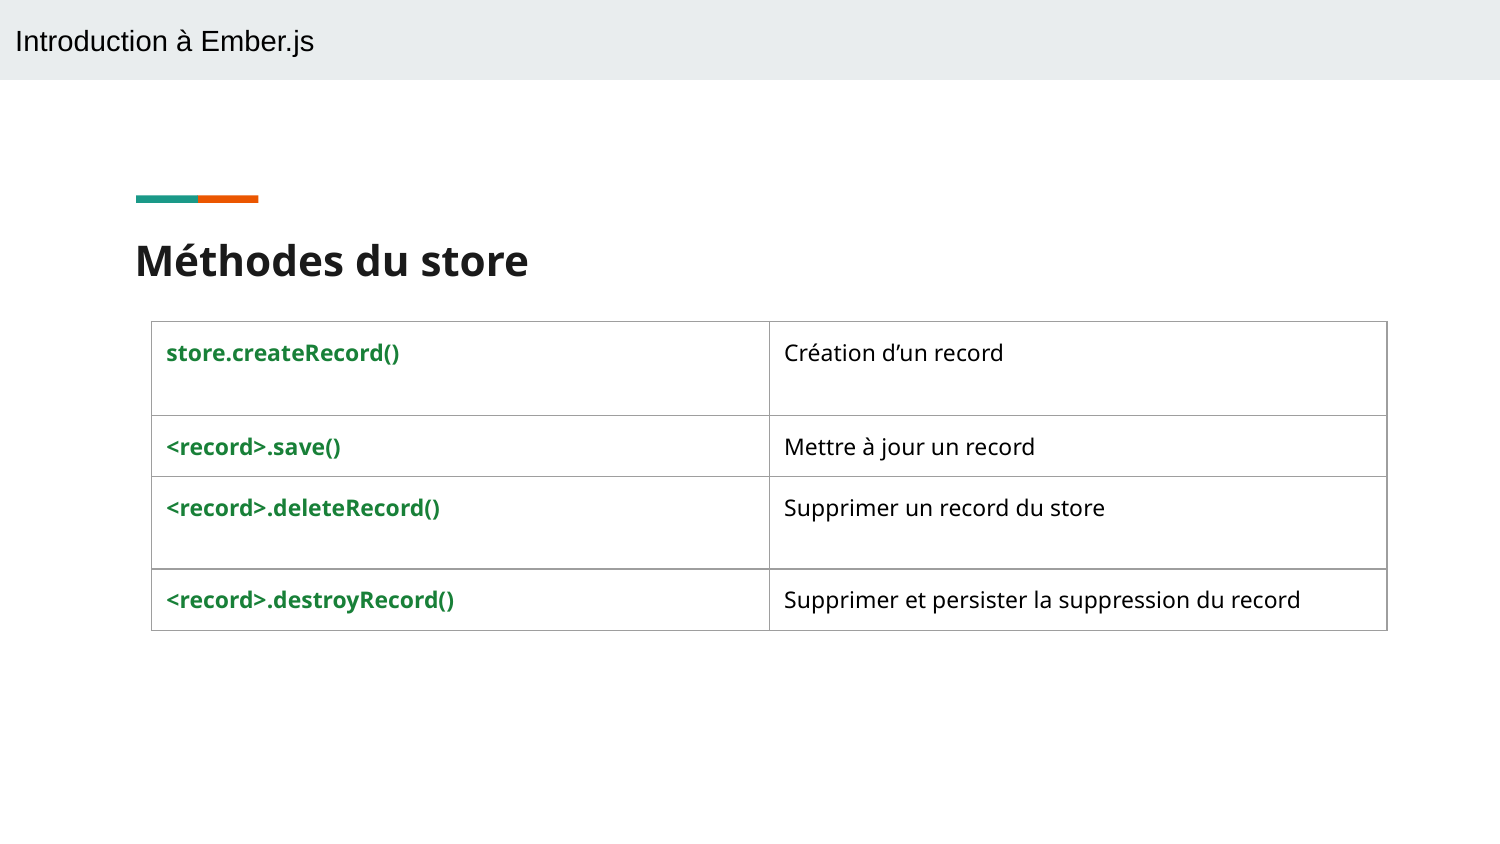

# Méthodes du store
| store.createRecord() | Création d’un record |
| --- | --- |
| <record>.save() | Mettre à jour un record |
| <record>.deleteRecord() | Supprimer un record du store |
| <record>.destroyRecord() | Supprimer et persister la suppression du record |